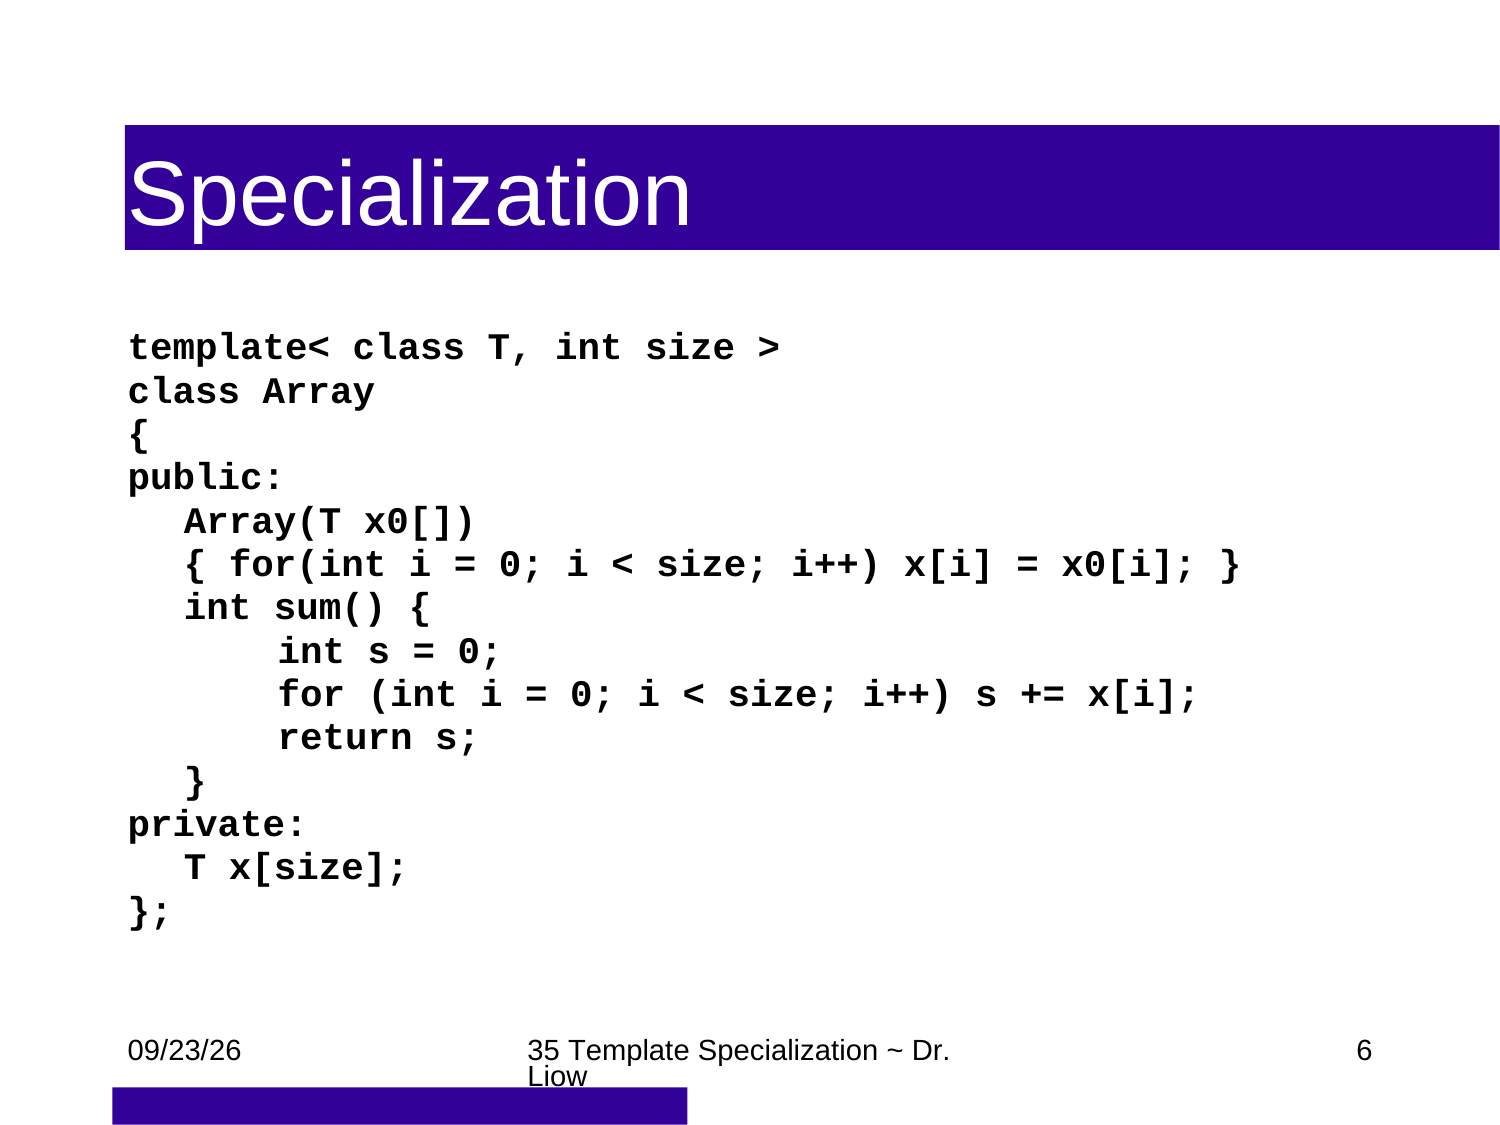

# Specialization
template< class T, int size >
class Array
{
public:
	Array(T x0[])
	{ for(int i = 0; i < size; i++) x[i] = x0[i]; }
	int sum() {
		int s = 0;
		for (int i = 0; i < size; i++) s += x[i];
		return s;
	}
private:
	T x[size];
};
35 Template Specialization ~ Dr. Liow
6